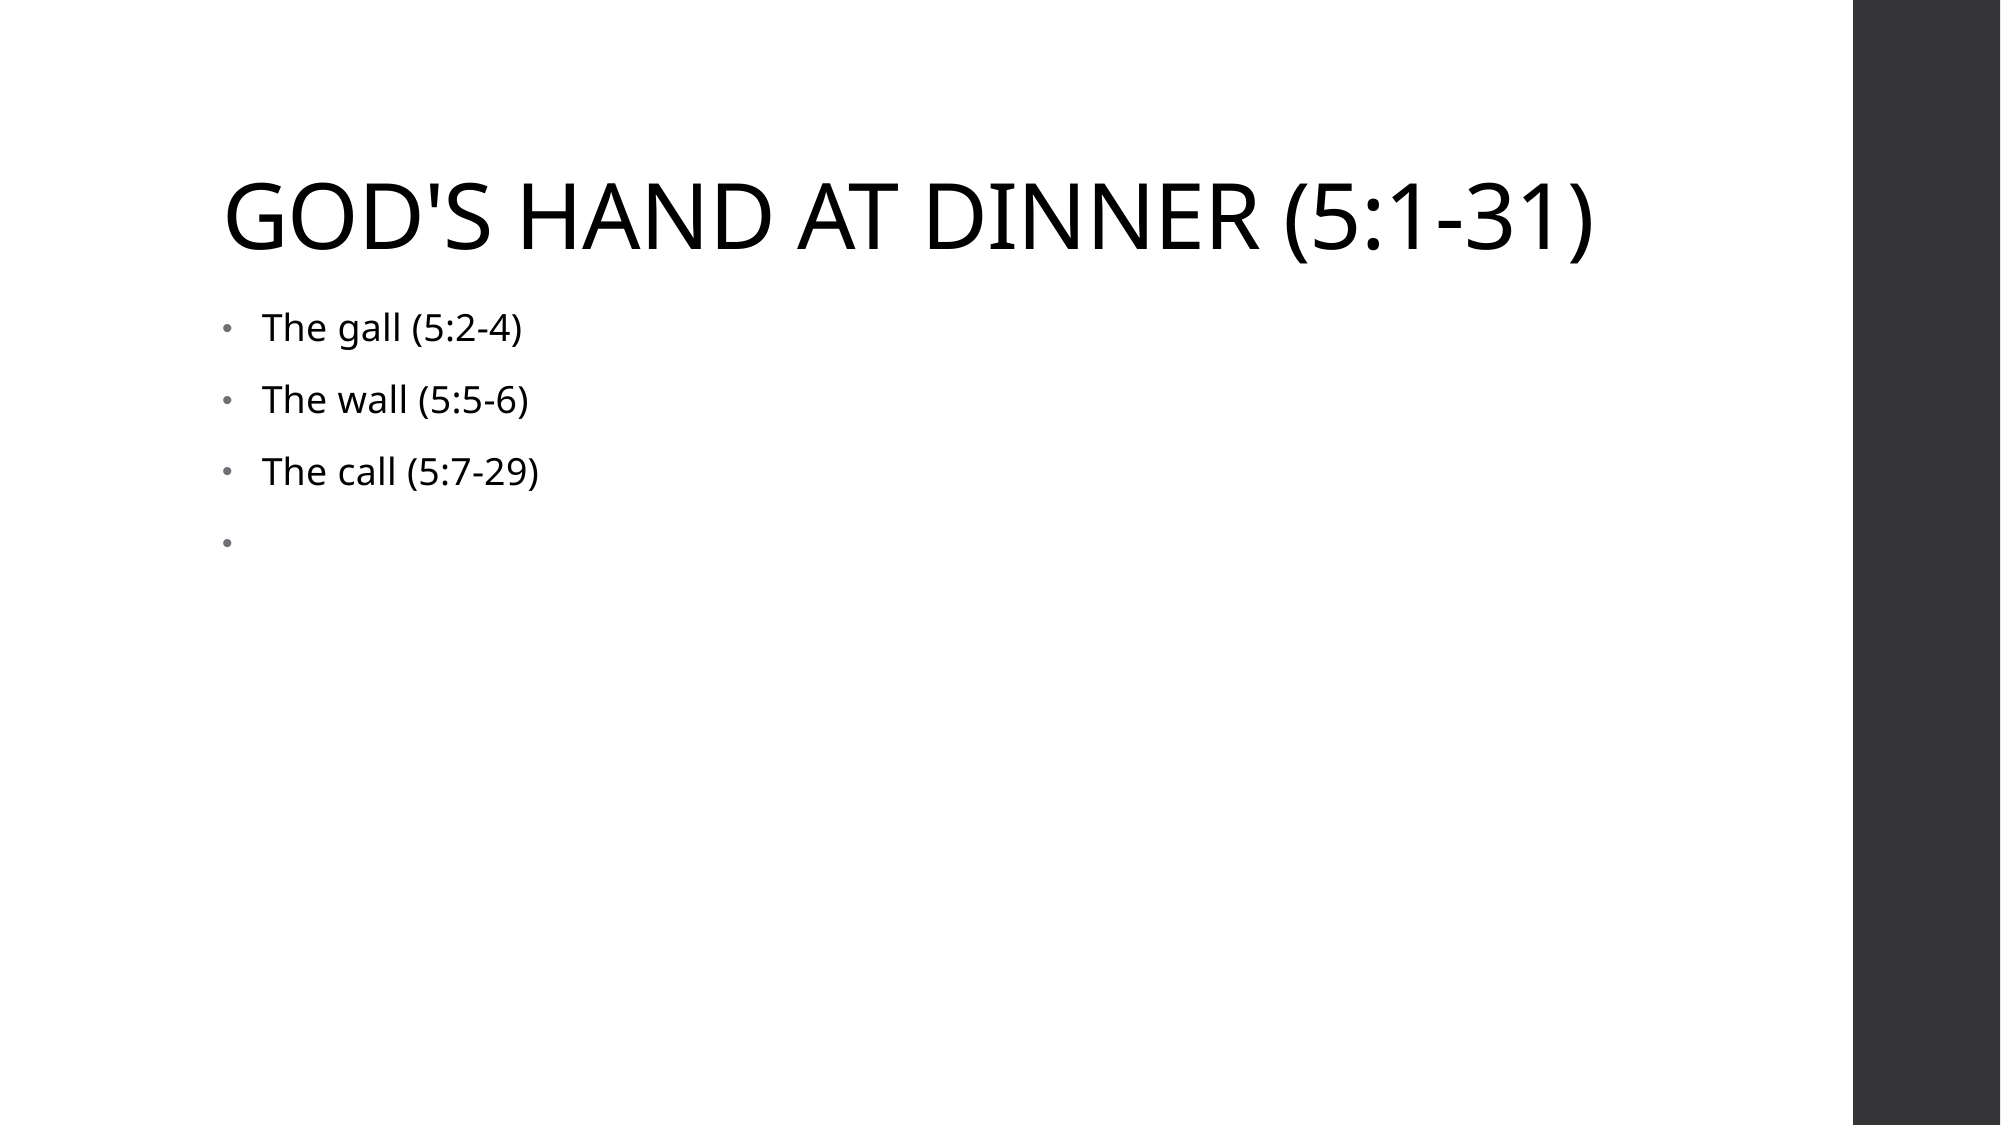

# GOD'S HAND AT DINNER (5:1-31)
 The gall (5:2-4)
 The wall (5:5-6)
 The call (5:7-29)